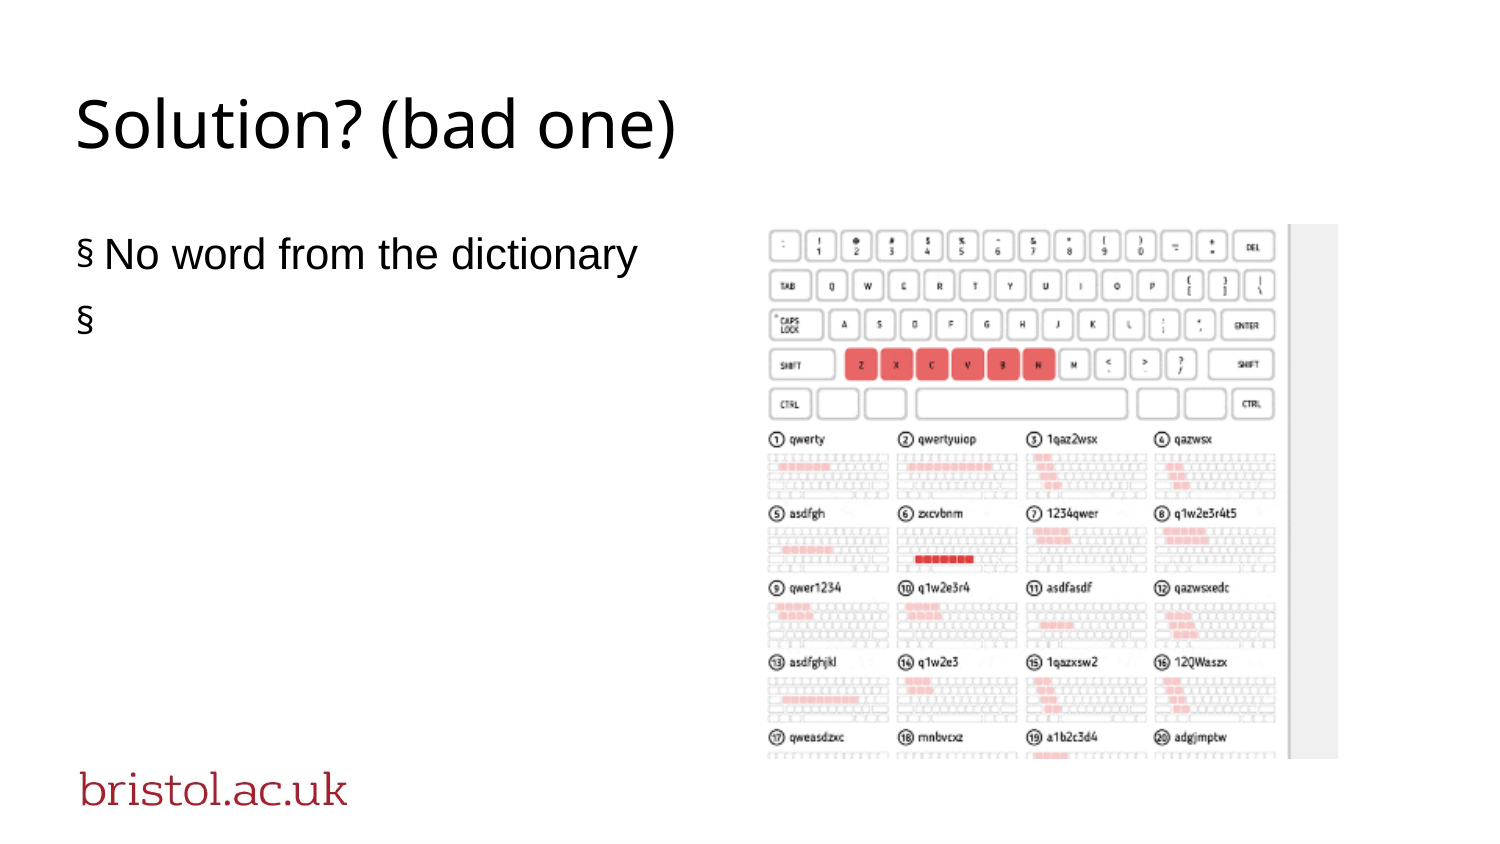

# Solution? (bad one)
No word from the dictionary